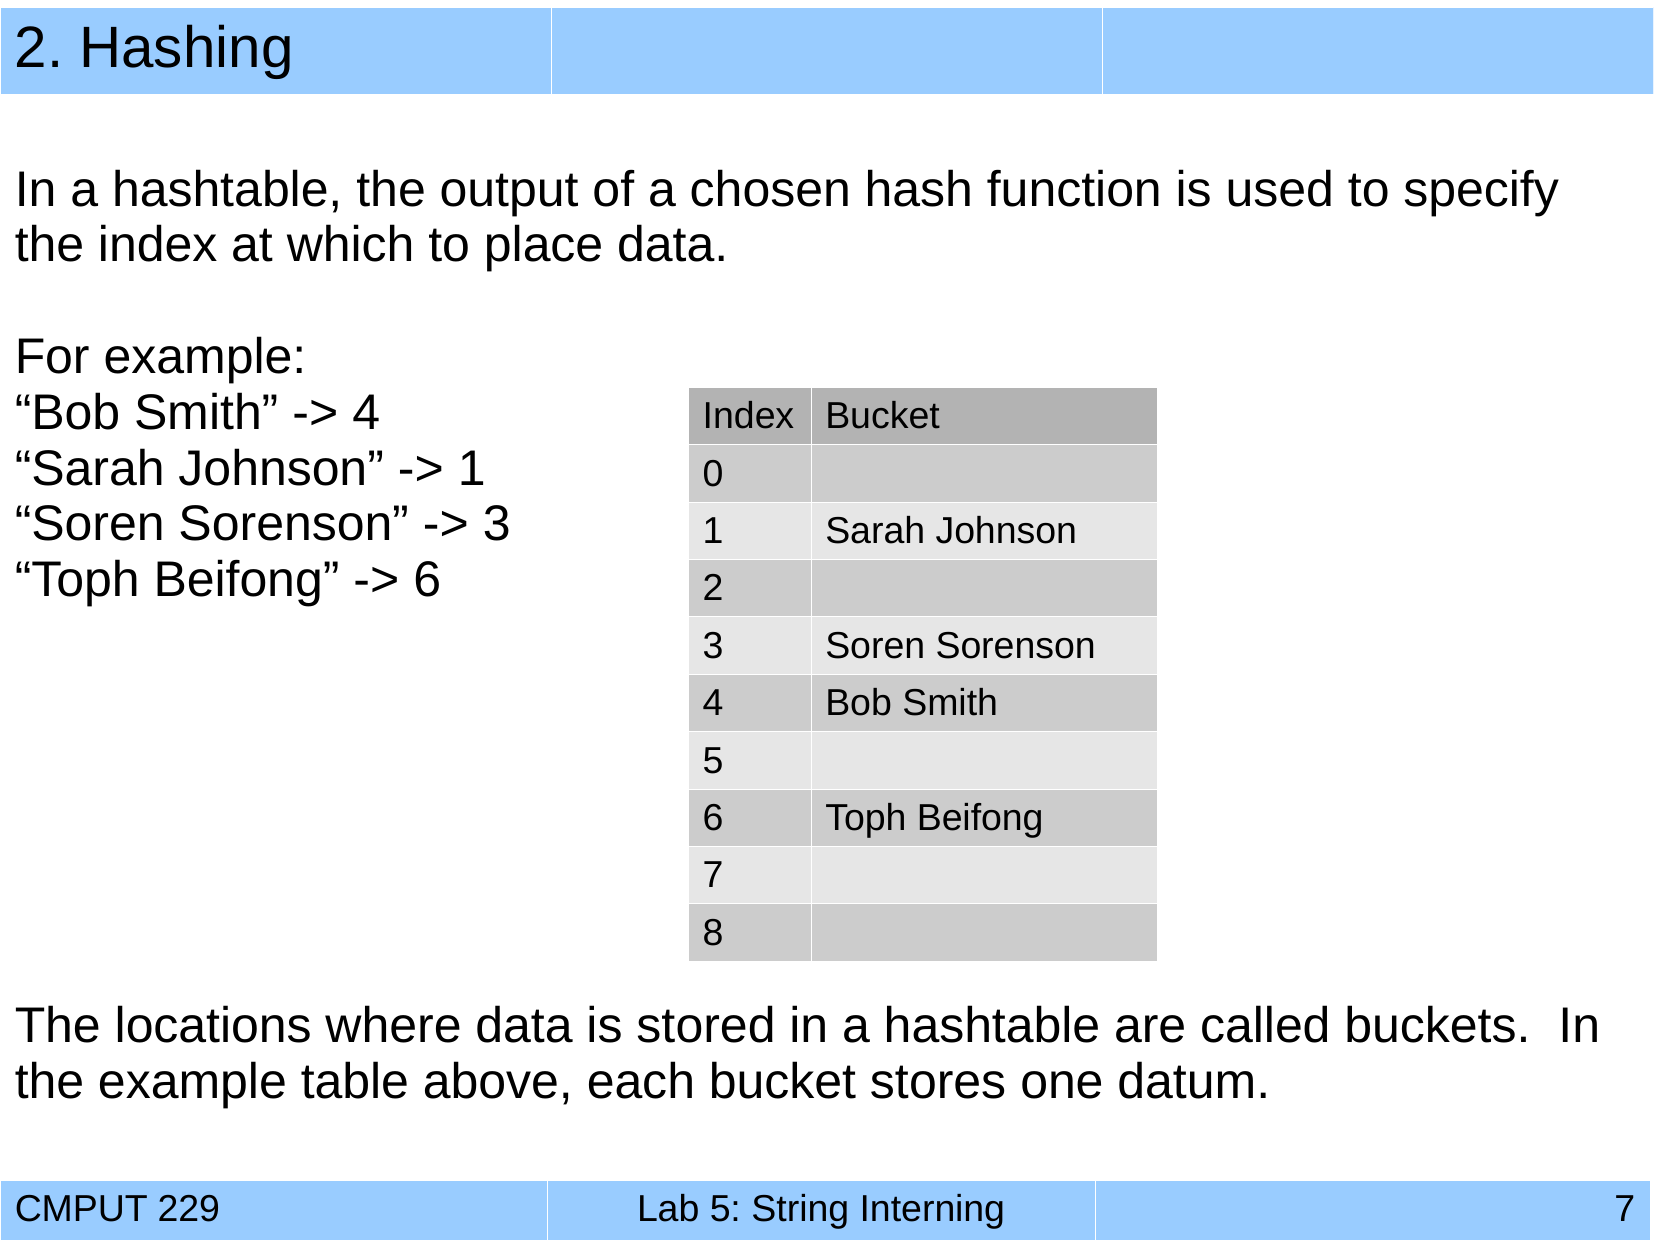

| 2. Hashing | | |
| --- | --- | --- |
In a hashtable, the output of a chosen hash function is used to specify the index at which to place data.
For example:
“Bob Smith” -> 4
“Sarah Johnson” -> 1
“Soren Sorenson” -> 3
“Toph Beifong” -> 6
The locations where data is stored in a hashtable are called buckets. In the example table above, each bucket stores one datum.
| Index | Bucket |
| --- | --- |
| 0 | |
| 1 | Sarah Johnson |
| 2 | |
| 3 | Soren Sorenson |
| 4 | Bob Smith |
| 5 | |
| 6 | Toph Beifong |
| 7 | |
| 8 | |
| CMPUT 229 | Lab 5: String Interning | |
| --- | --- | --- |